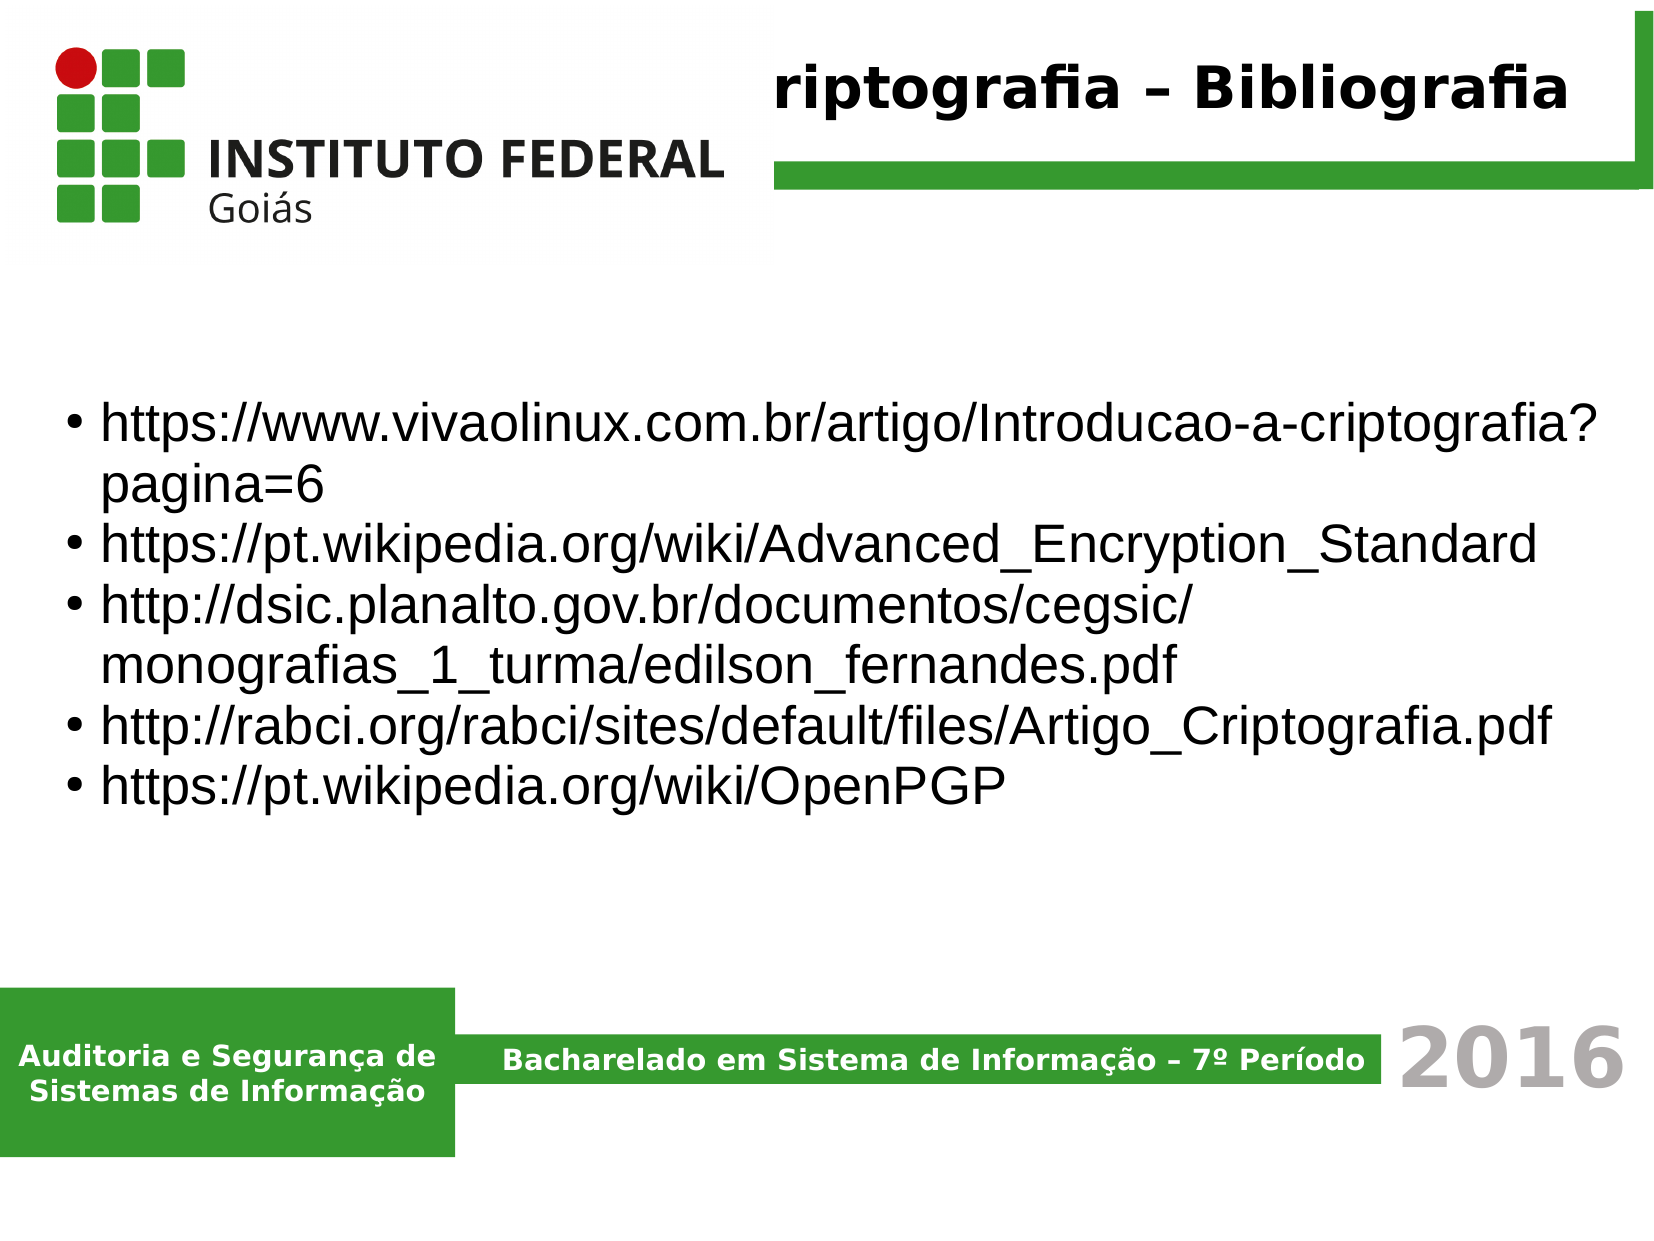

Criptografia – Bibliografia
https://www.vivaolinux.com.br/artigo/Introducao-a-criptografia?pagina=6
https://pt.wikipedia.org/wiki/Advanced_Encryption_Standard
http://dsic.planalto.gov.br/documentos/cegsic/monografias_1_turma/edilson_fernandes.pdf
http://rabci.org/rabci/sites/default/files/Artigo_Criptografia.pdf
https://pt.wikipedia.org/wiki/OpenPGP
Auditoria e Segurança de Sistemas de Informação
2016
Bacharelado em Sistema de Informação – 7º Período